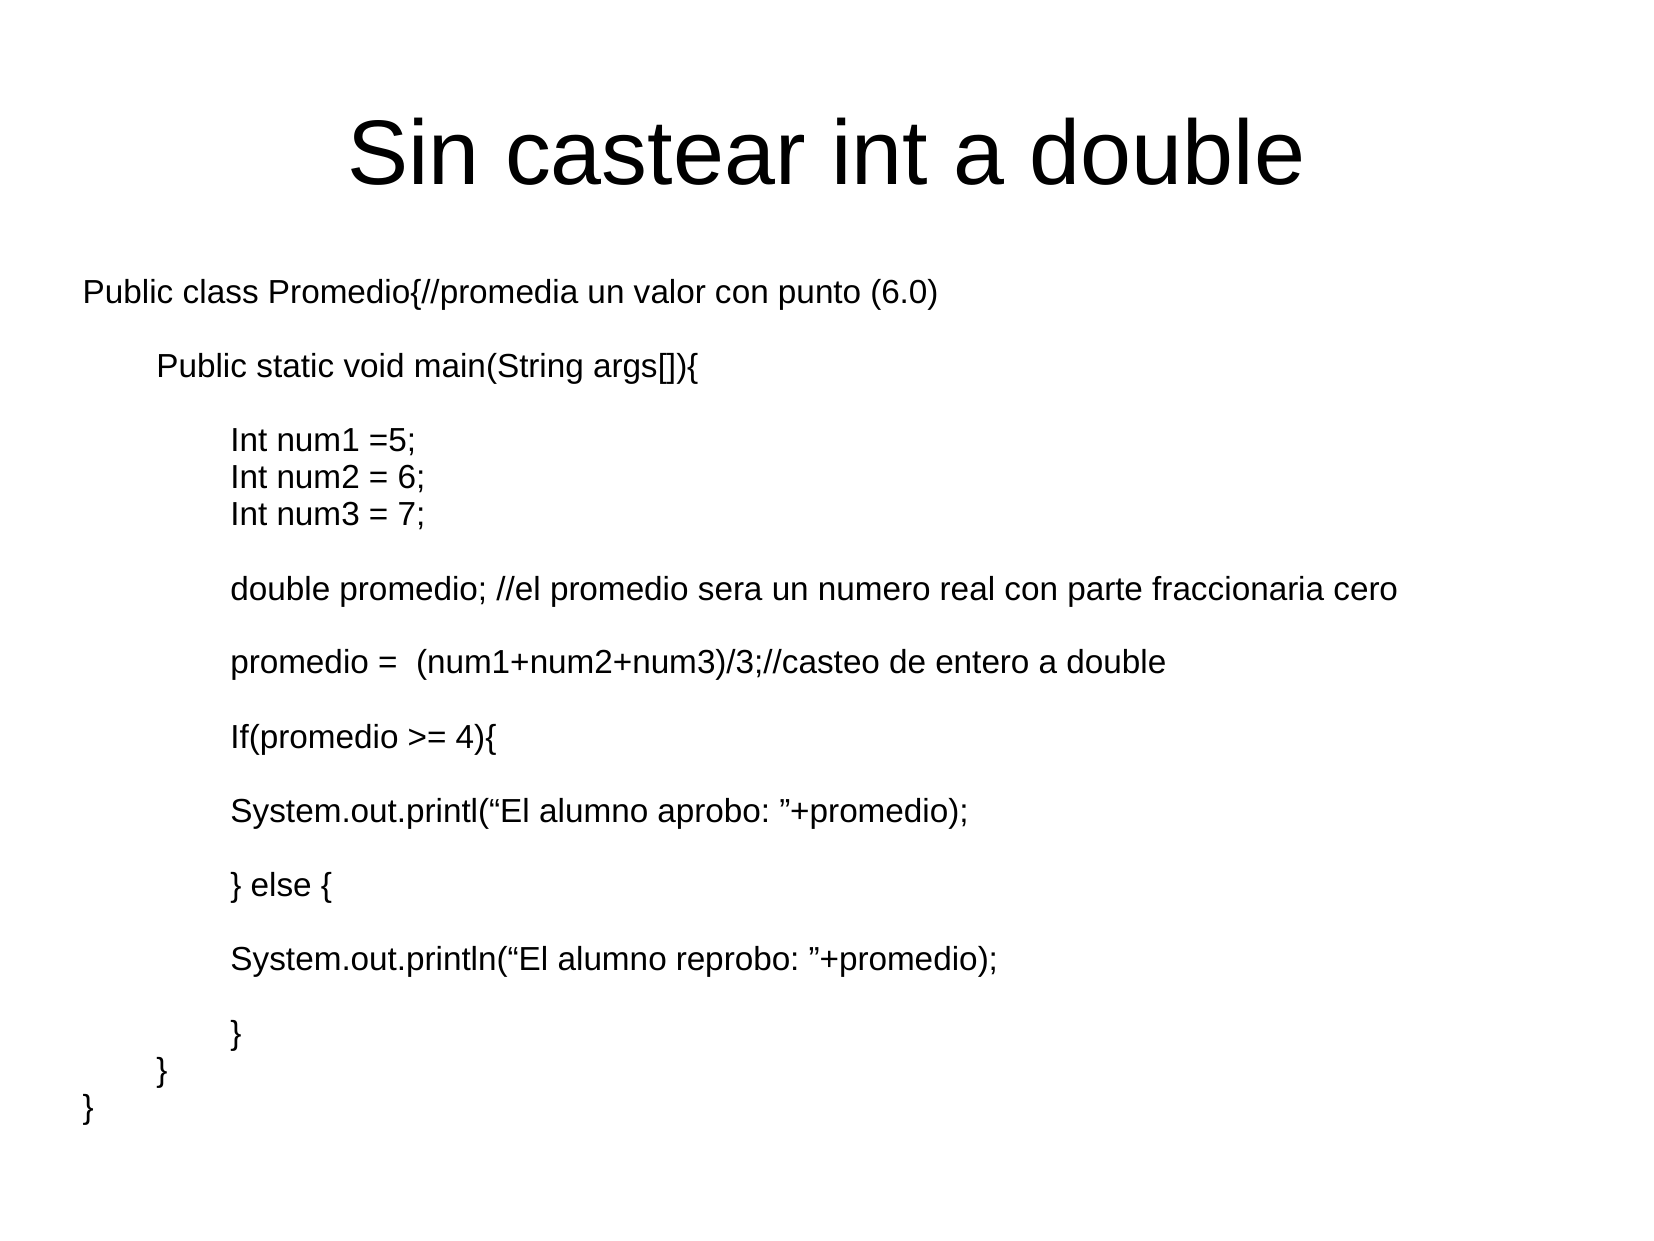

# Sin castear int a double
Public class Promedio{//promedia un valor con punto (6.0)
	Public static void main(String args[]){
		Int num1 =5;
		Int num2 = 6;
		Int num3 = 7;
		double promedio; //el promedio sera un numero real con parte fraccionaria cero
		promedio = (num1+num2+num3)/3;//casteo de entero a double
		If(promedio >= 4){
		System.out.printl(“El alumno aprobo: ”+promedio);
		} else {
		System.out.println(“El alumno reprobo: ”+promedio);
		}
	}
}